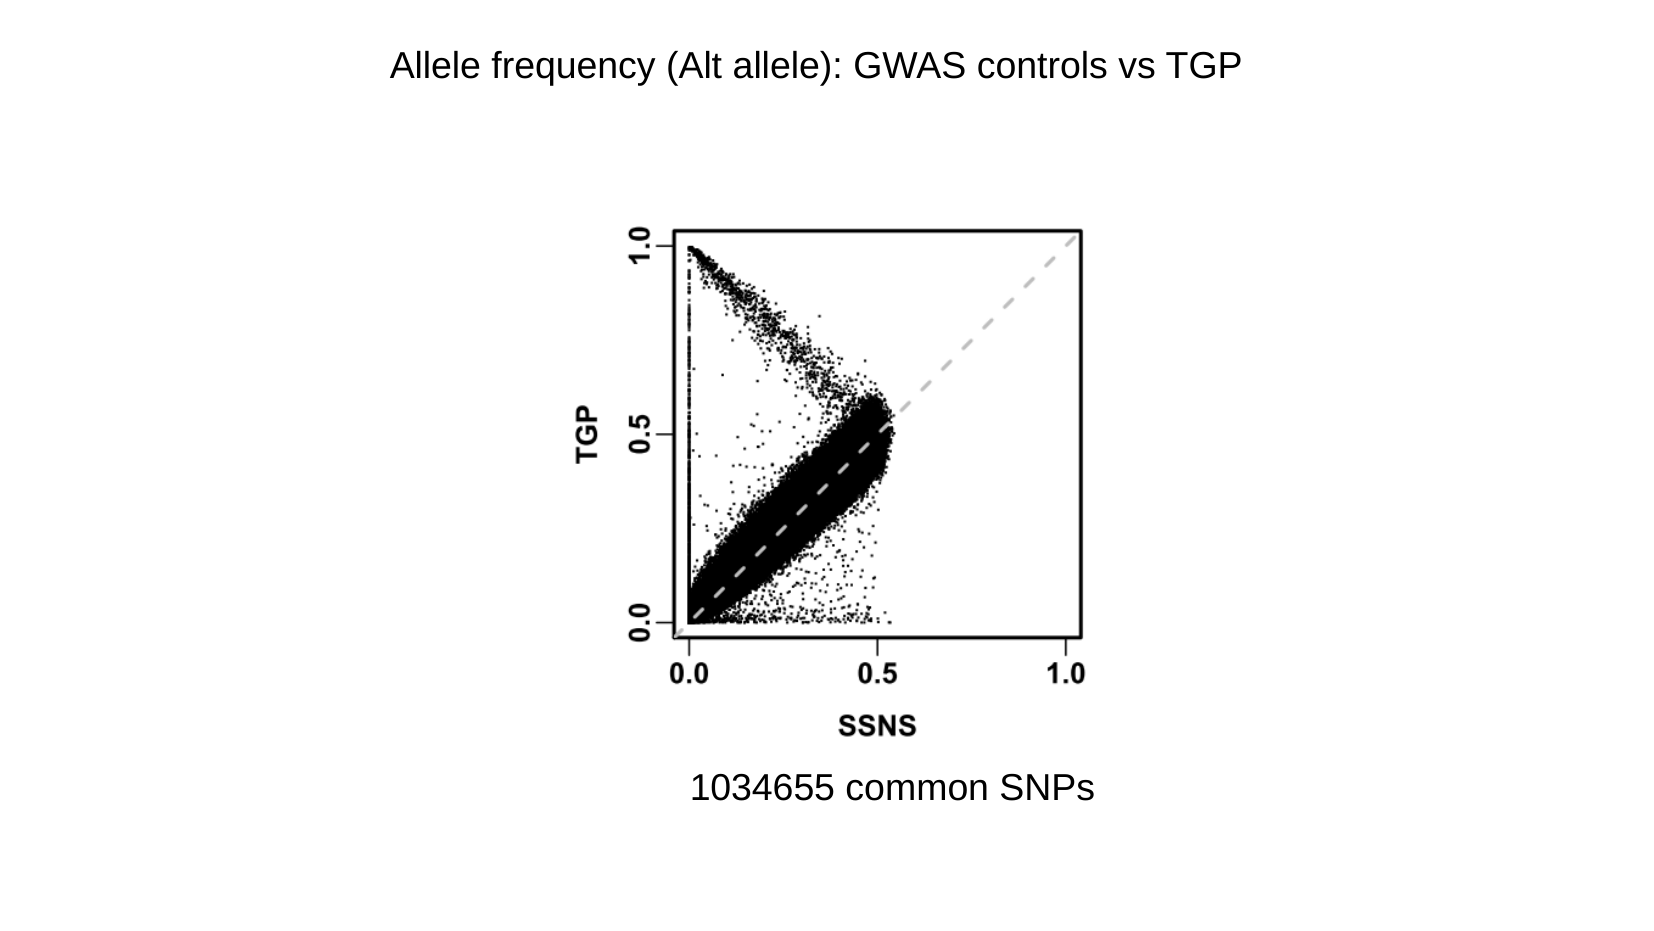

Allele frequency (Alt allele): GWAS controls vs TGP
1034655 common SNPs